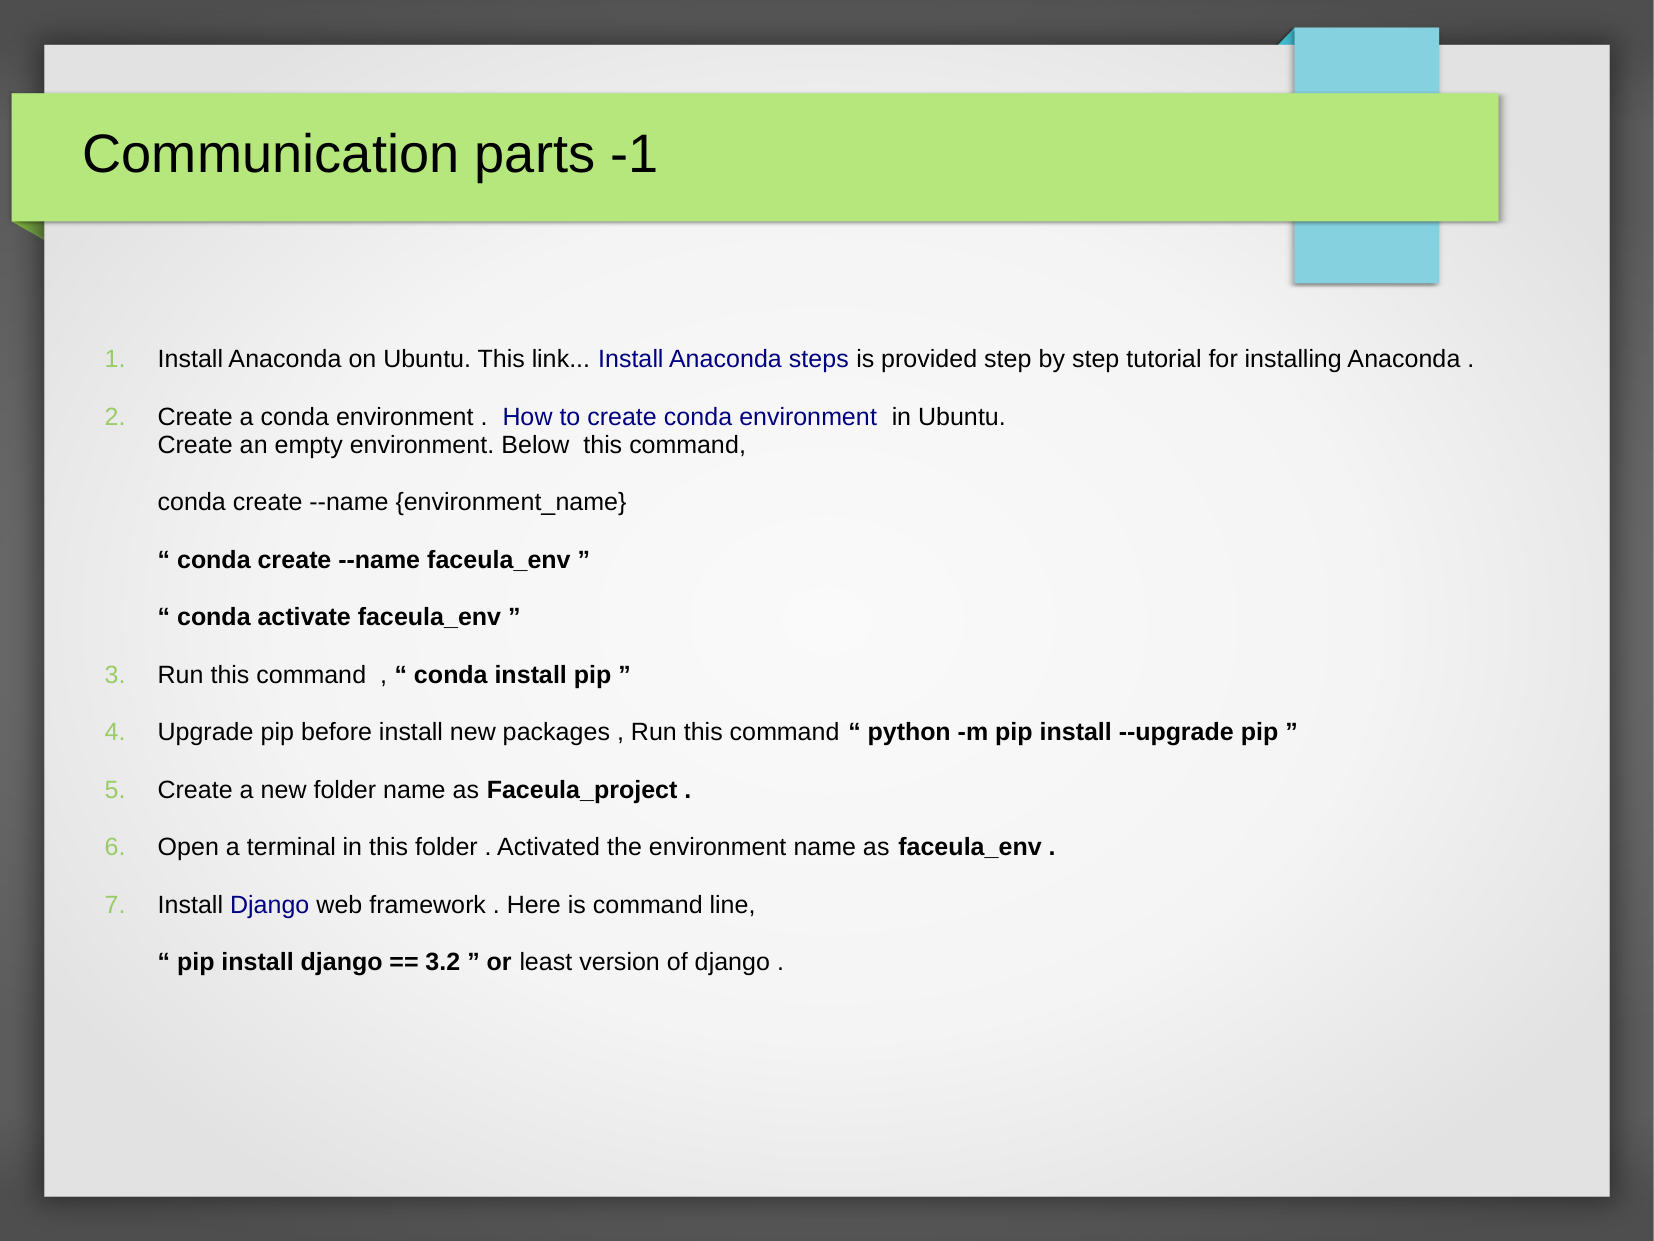

# Communication parts -1
Install Anaconda on Ubuntu. This link... Install Anaconda steps is provided step by step tutorial for installing Anaconda .
Create a conda environment . How to create conda environment in Ubuntu.
Create an empty environment. Below this command,
conda create --name {environment_name}
“ conda create --name faceula_env ”
“ conda activate faceula_env ”
Run this command , “ conda install pip ”
Upgrade pip before install new packages , Run this command “ python -m pip install --upgrade pip ”
Create a new folder name as Faceula_project .
Open a terminal in this folder . Activated the environment name as faceula_env .
Install Django web framework . Here is command line,
“ pip install django == 3.2 ” or least version of django .